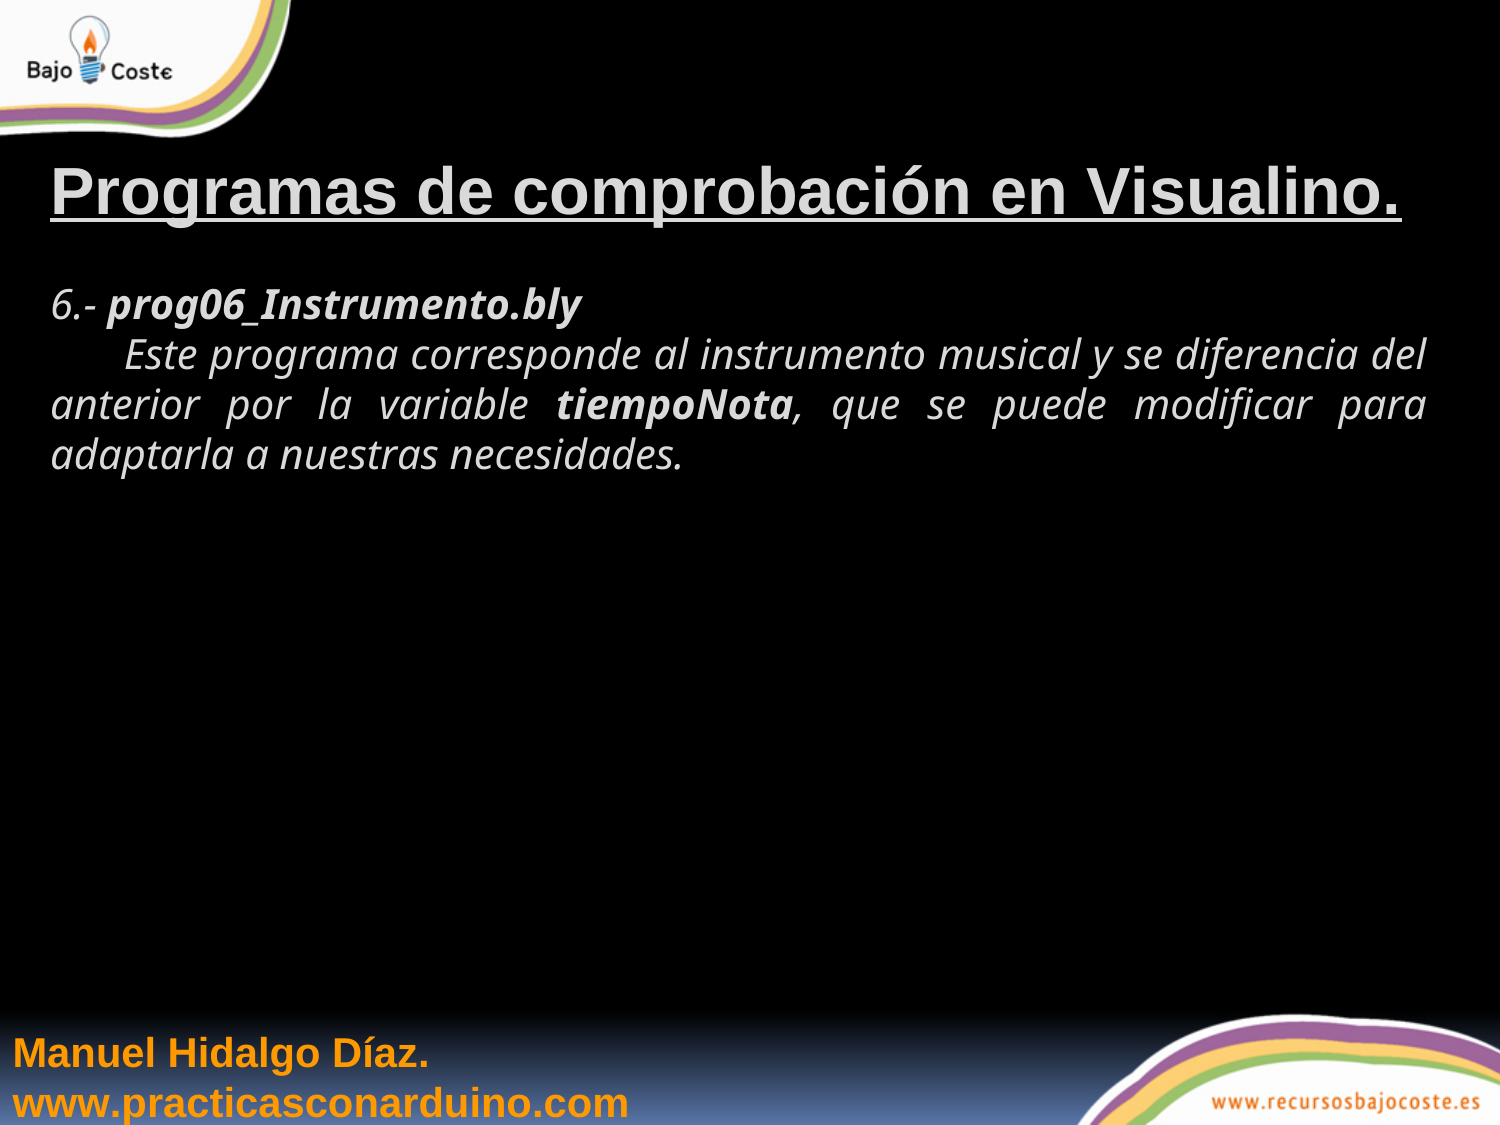

Programas de comprobación en Visualino.
6.- prog06_Instrumento.bly
	Este programa corresponde al instrumento musical y se diferencia del anterior por la variable tiempoNota, que se puede modificar para adaptarla a nuestras necesidades.
Manuel Hidalgo Díaz.
www.practicasconarduino.com